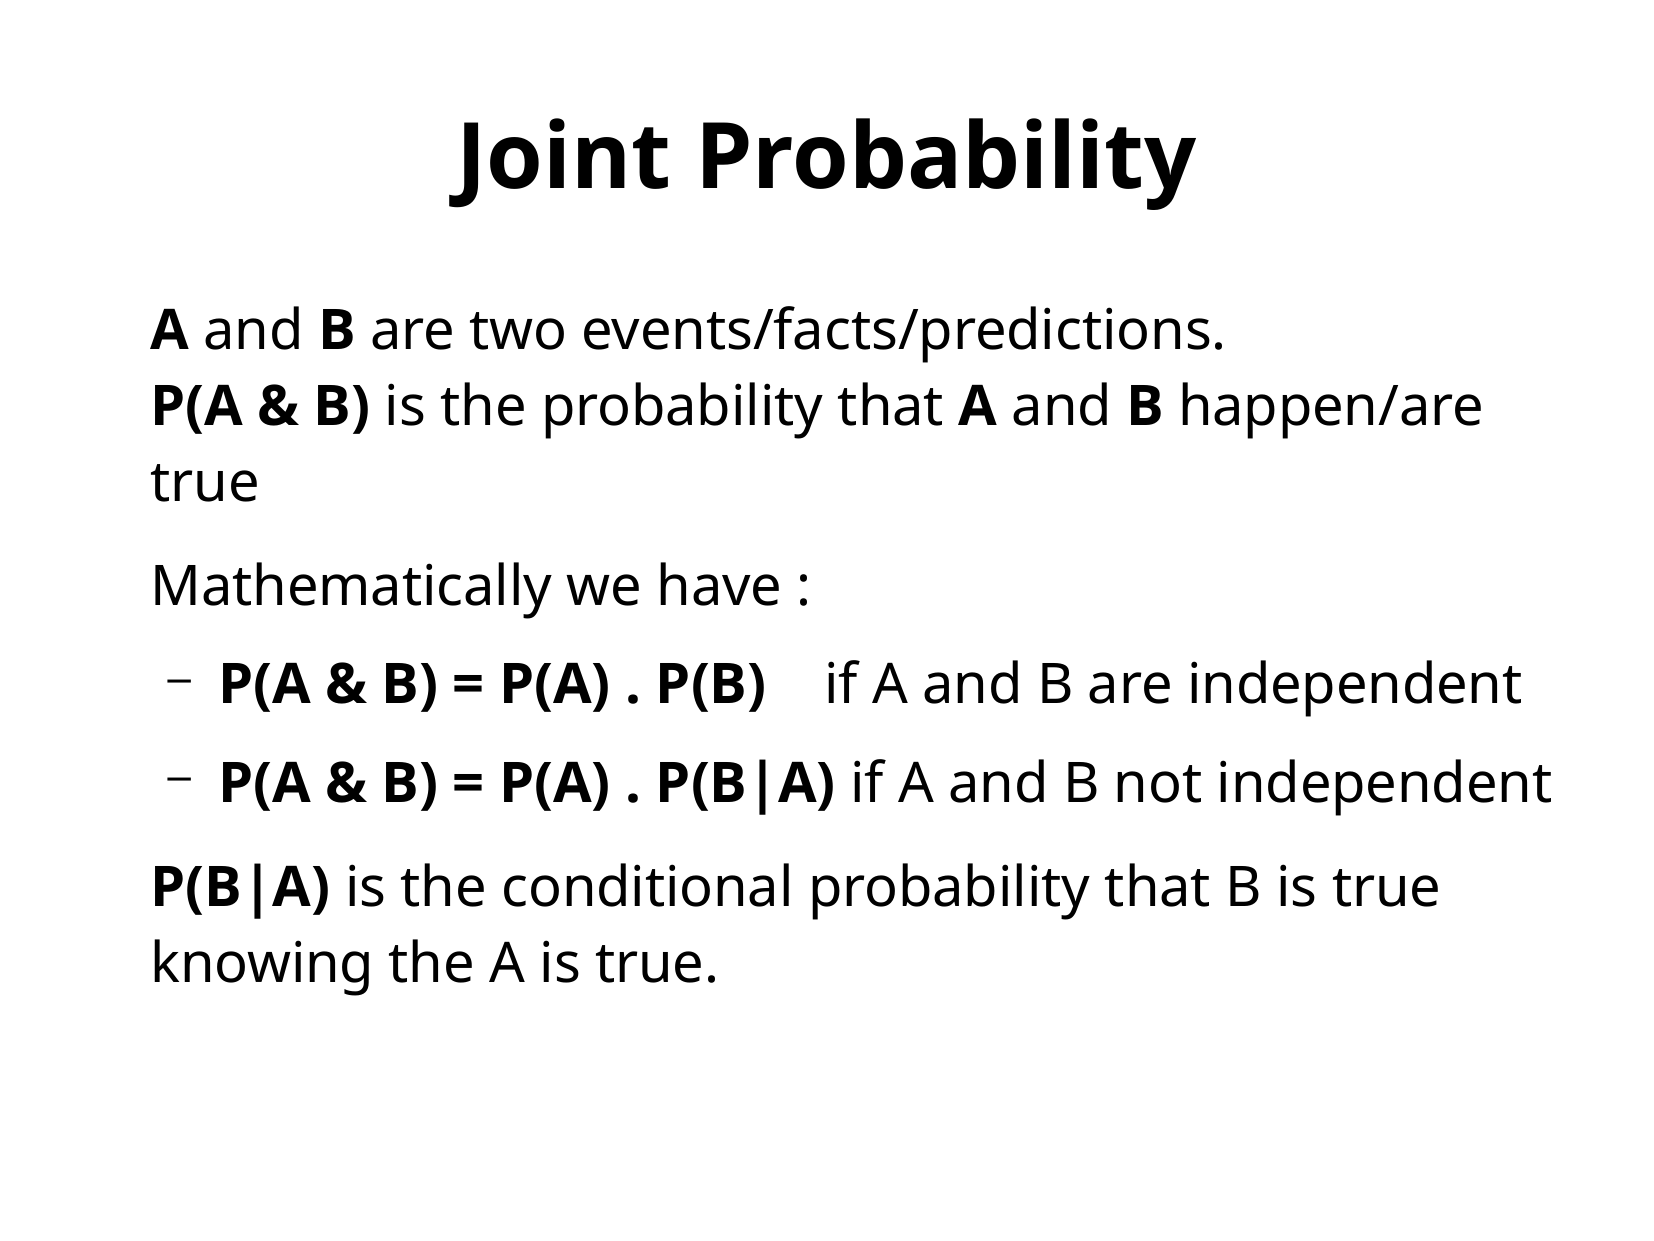

# Joint Probability
A and B are two events/facts/predictions.
P(A & B) is the probability that A and B happen/are true
Mathematically we have :
P(A & B) = P(A) . P(B) if A and B are independent
P(A & B) = P(A) . P(B|A) if A and B not independent
P(B|A) is the conditional probability that B is true knowing the A is true.